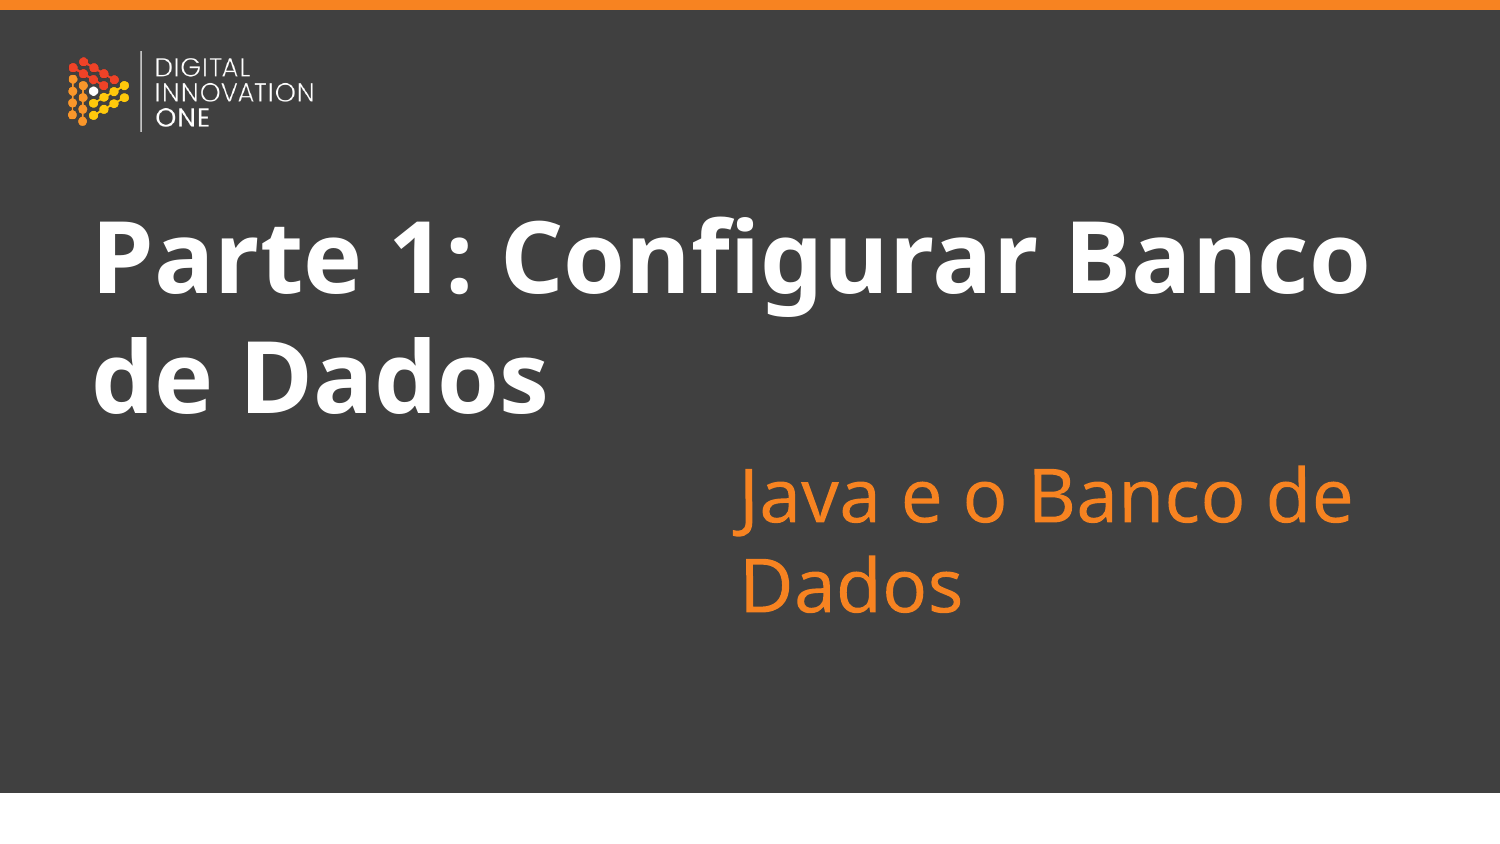

[Nome do curso]
Parte 1: Configurar Banco de Dados
[Nome da aula]
Java e o Banco de Dados
# [Nome do palestrante] [Posição]